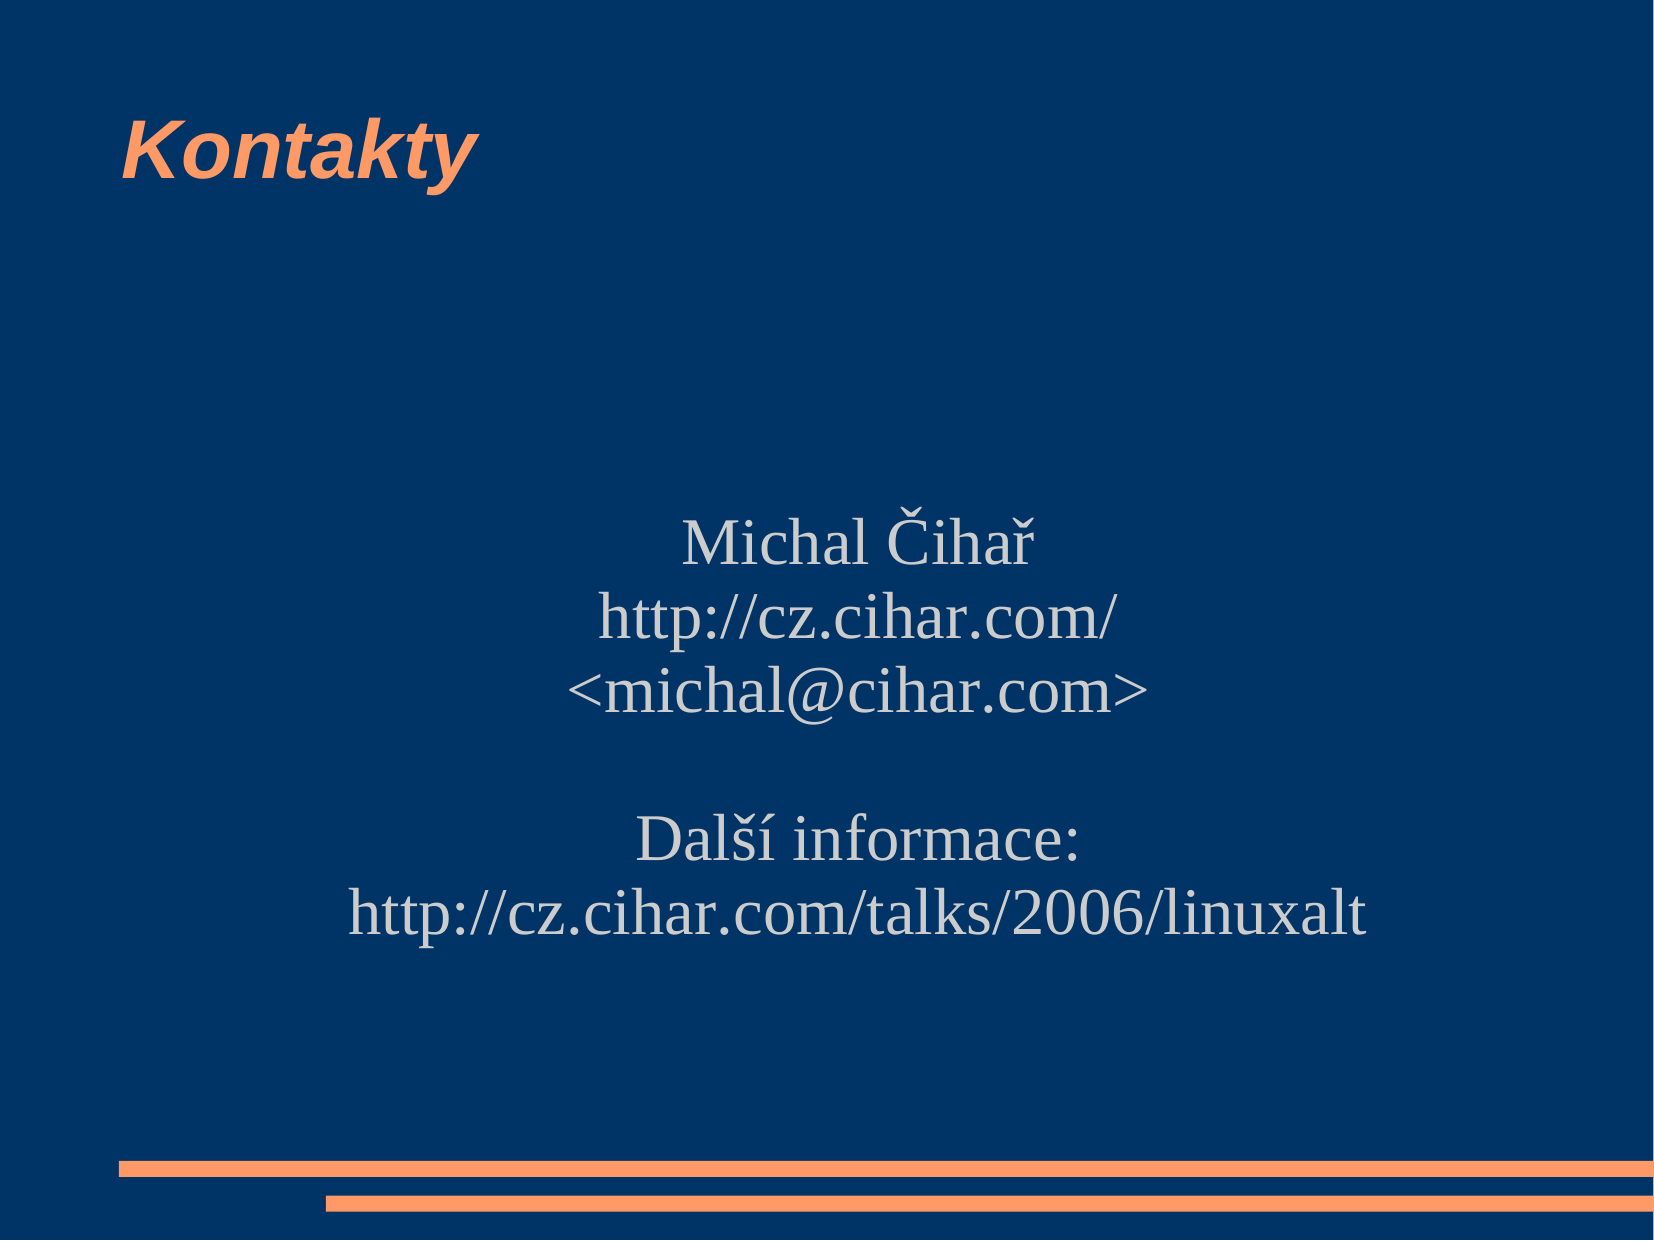

# Kontakty
Michal Čihař
http://cz.cihar.com/
<michal@cihar.com>
Další informace:
http://cz.cihar.com/talks/2006/linuxalt